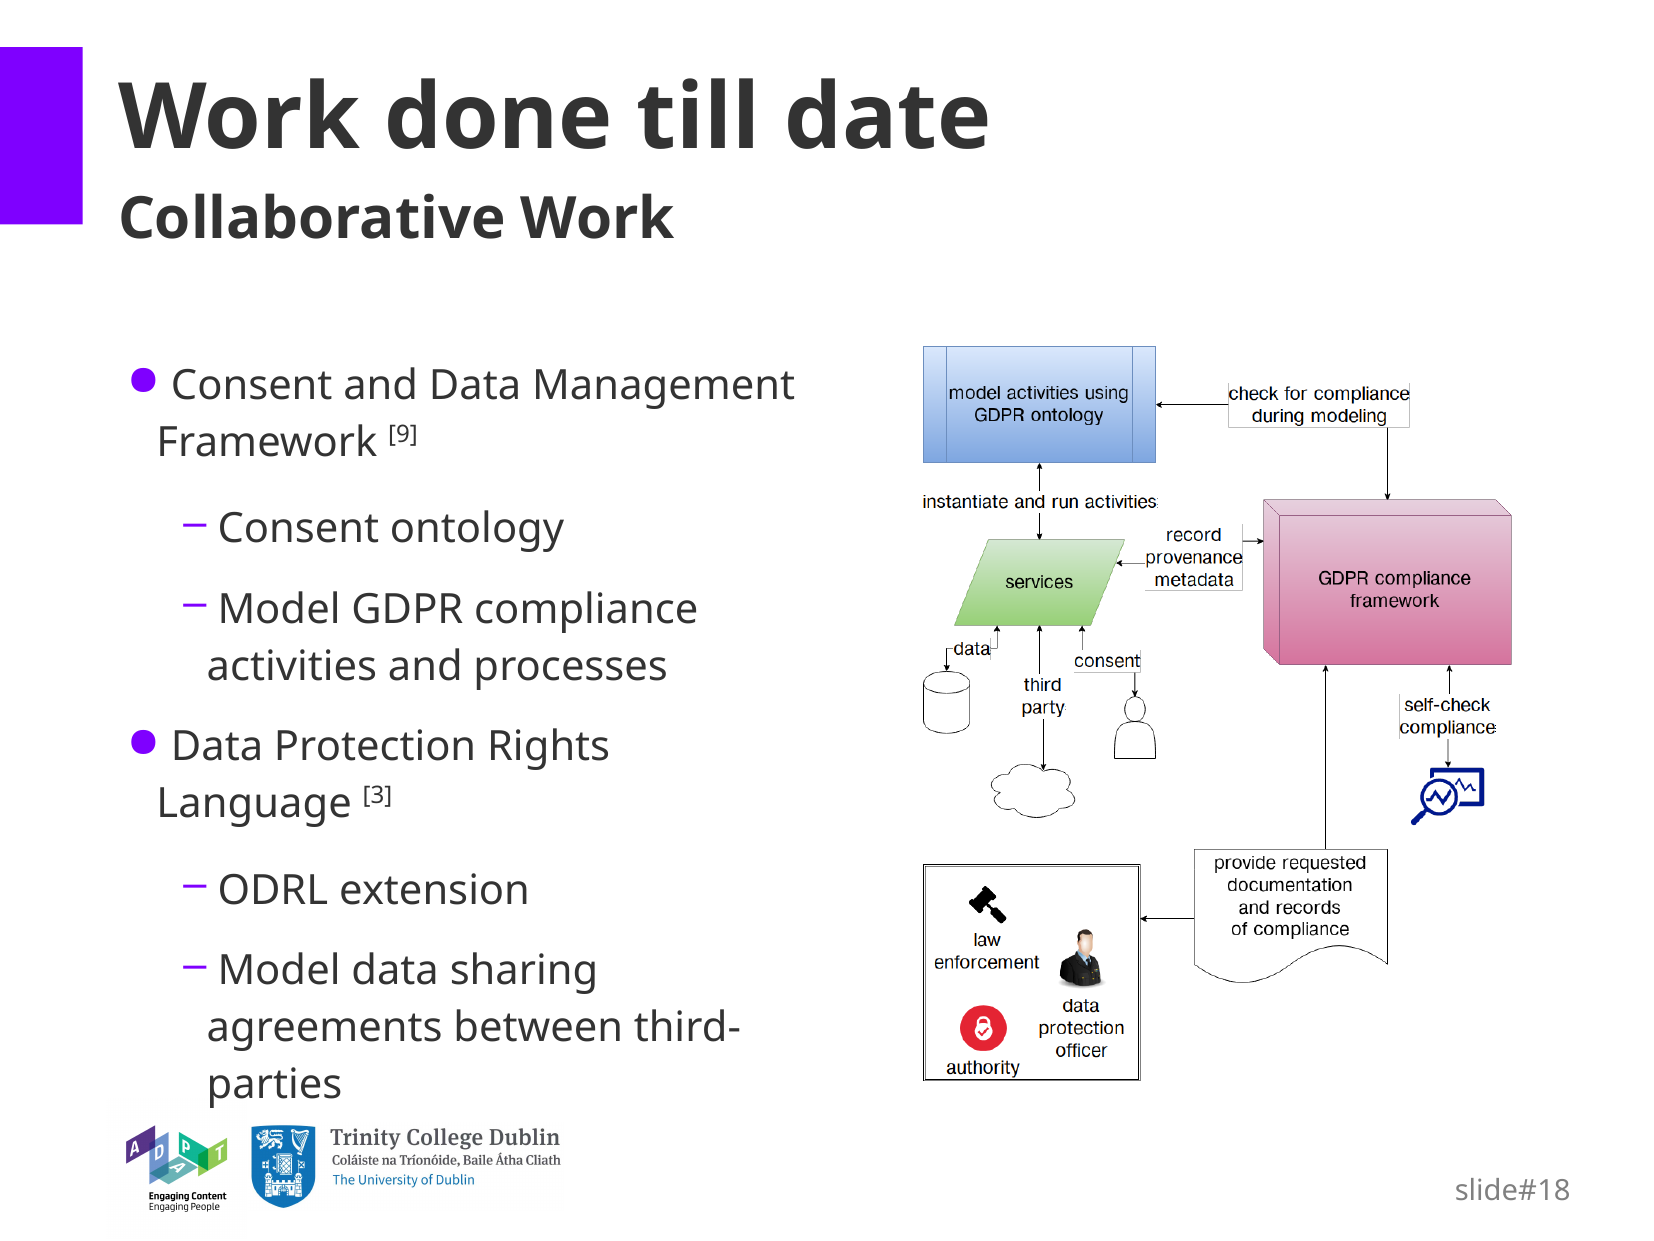

# Work done till date Collaborative Work
 Consent and Data Management Framework [9]
 Consent ontology
 Model GDPR compliance activities and processes
 Data Protection Rights Language [3]
 ODRL extension
 Model data sharing agreements between third-parties
18